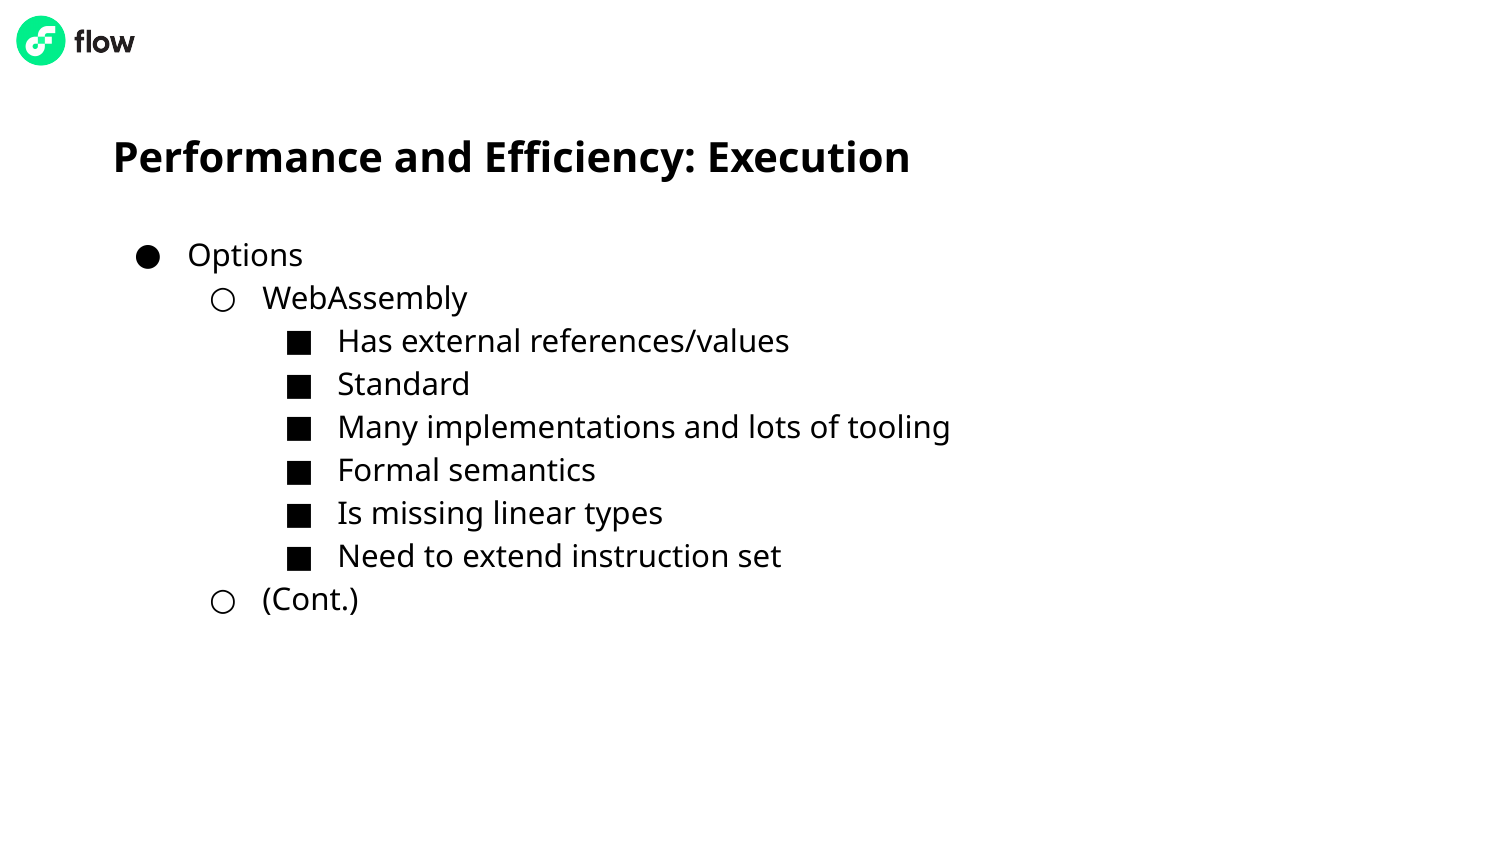

Performance and Efficiency: Execution
Options
WebAssembly
Has external references/values
Standard
Many implementations and lots of tooling
Formal semantics
Is missing linear types
Need to extend instruction set
(Cont.)